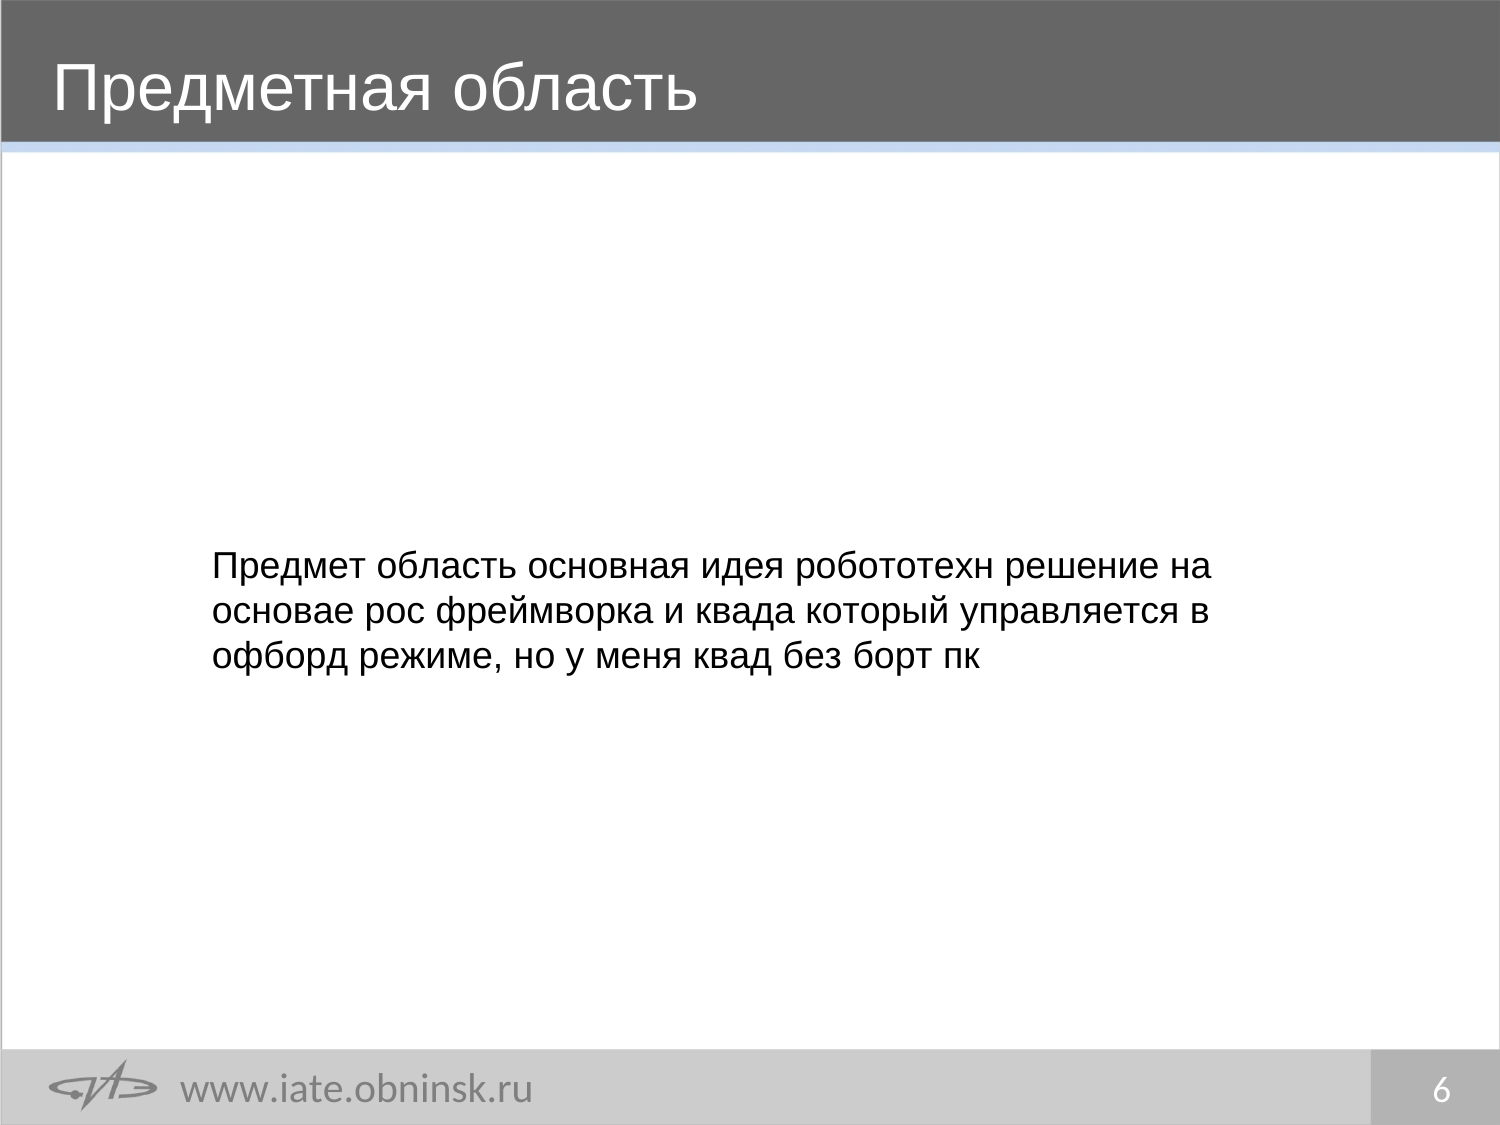

# Предметная область
Предмет область основная идея робототехн решение на основае рос фреймворка и квада который управляется в офборд режиме, но у меня квад без борт пк
6